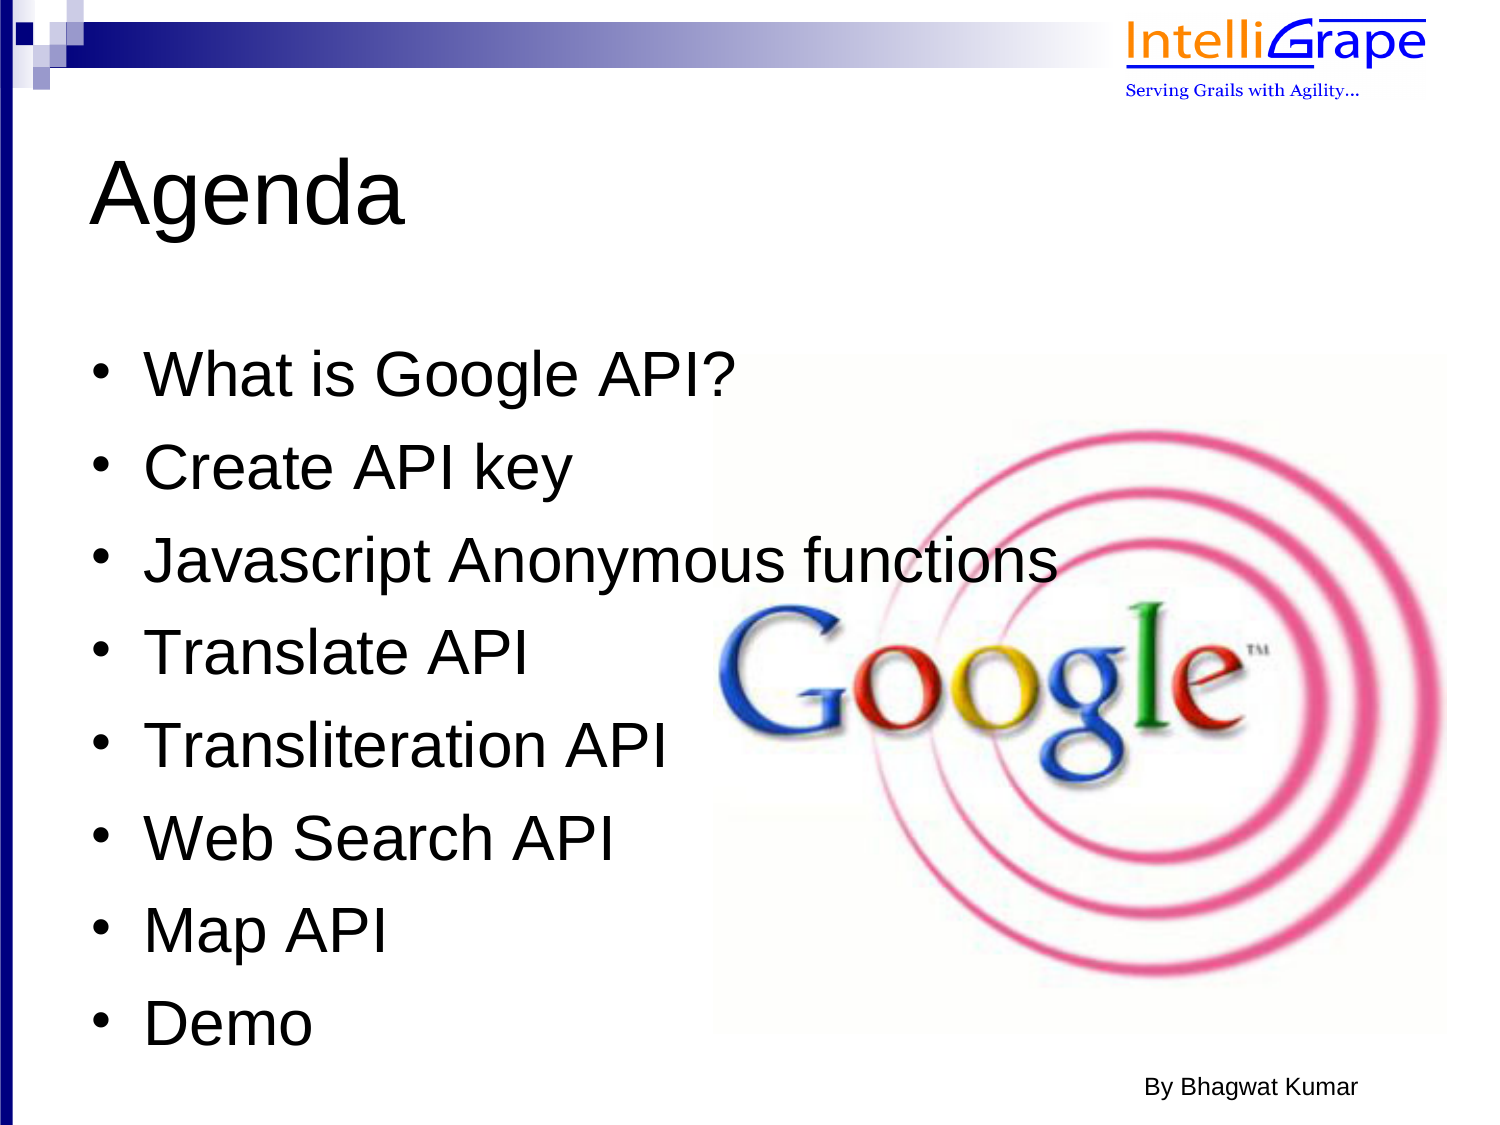

# Agenda
What is Google API?
Create API key
Javascript Anonymous functions
Translate API
Transliteration API
Web Search API
Map API
Demo